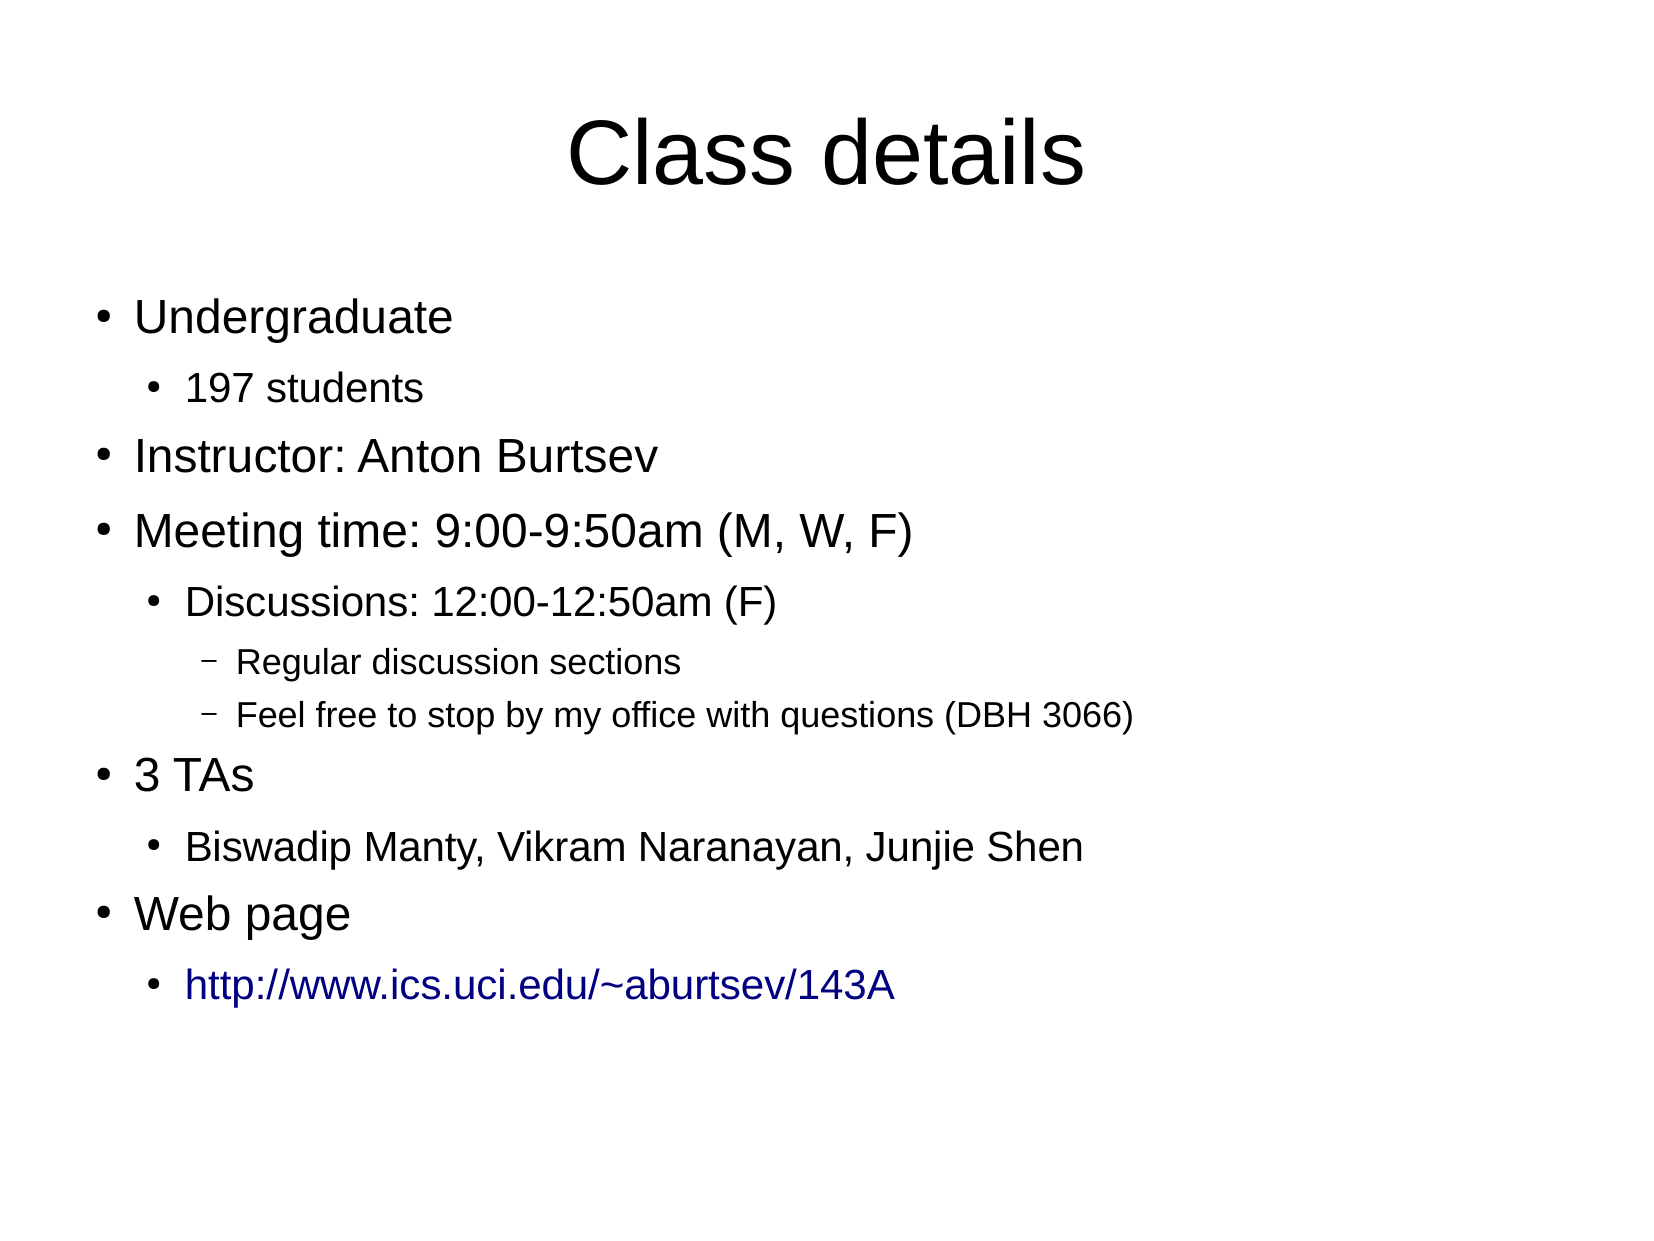

# Class details
Undergraduate
197 students
Instructor: Anton Burtsev
Meeting time: 9:00-9:50am (M, W, F)
Discussions: 12:00-12:50am (F)
Regular discussion sections
Feel free to stop by my office with questions (DBH 3066)
3 TAs
Biswadip Manty, Vikram Naranayan, Junjie Shen
Web page
http://www.ics.uci.edu/~aburtsev/143A